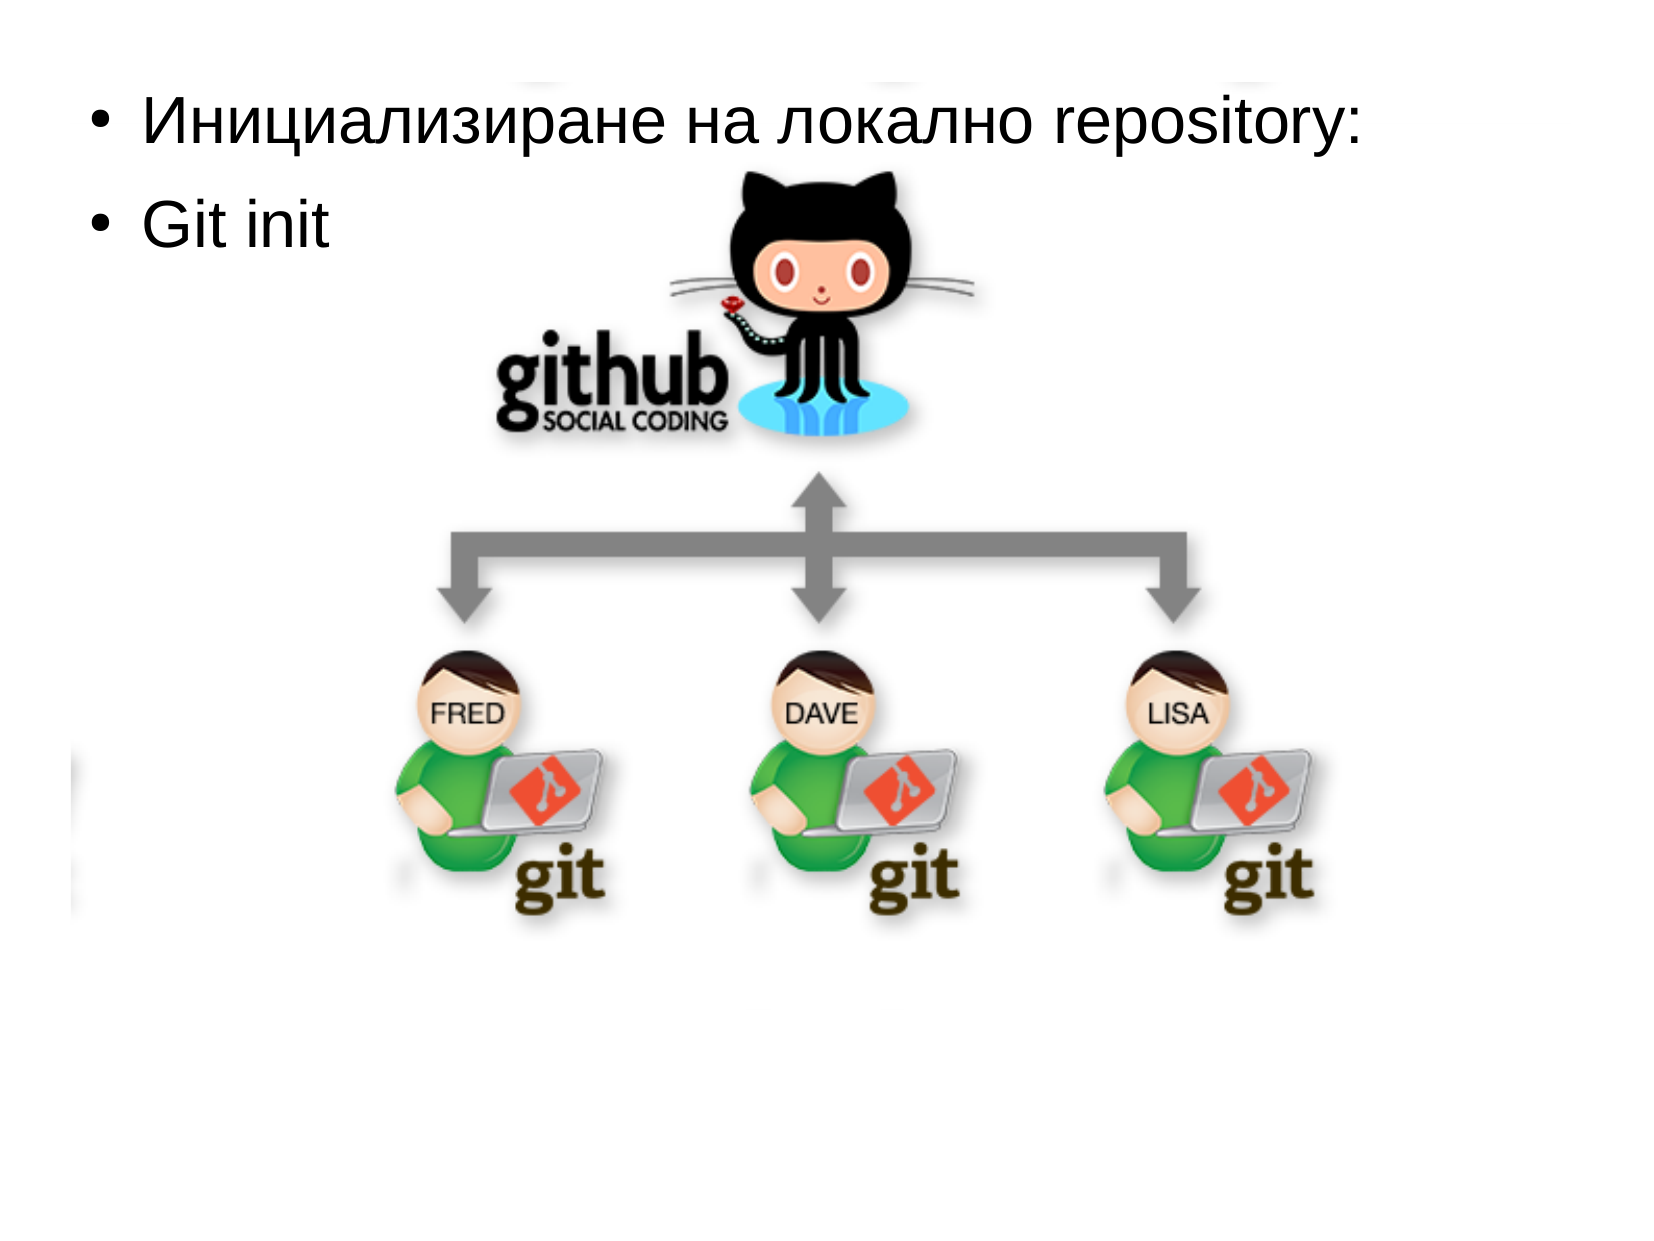

# Инициализиране на локално repository:
Git init